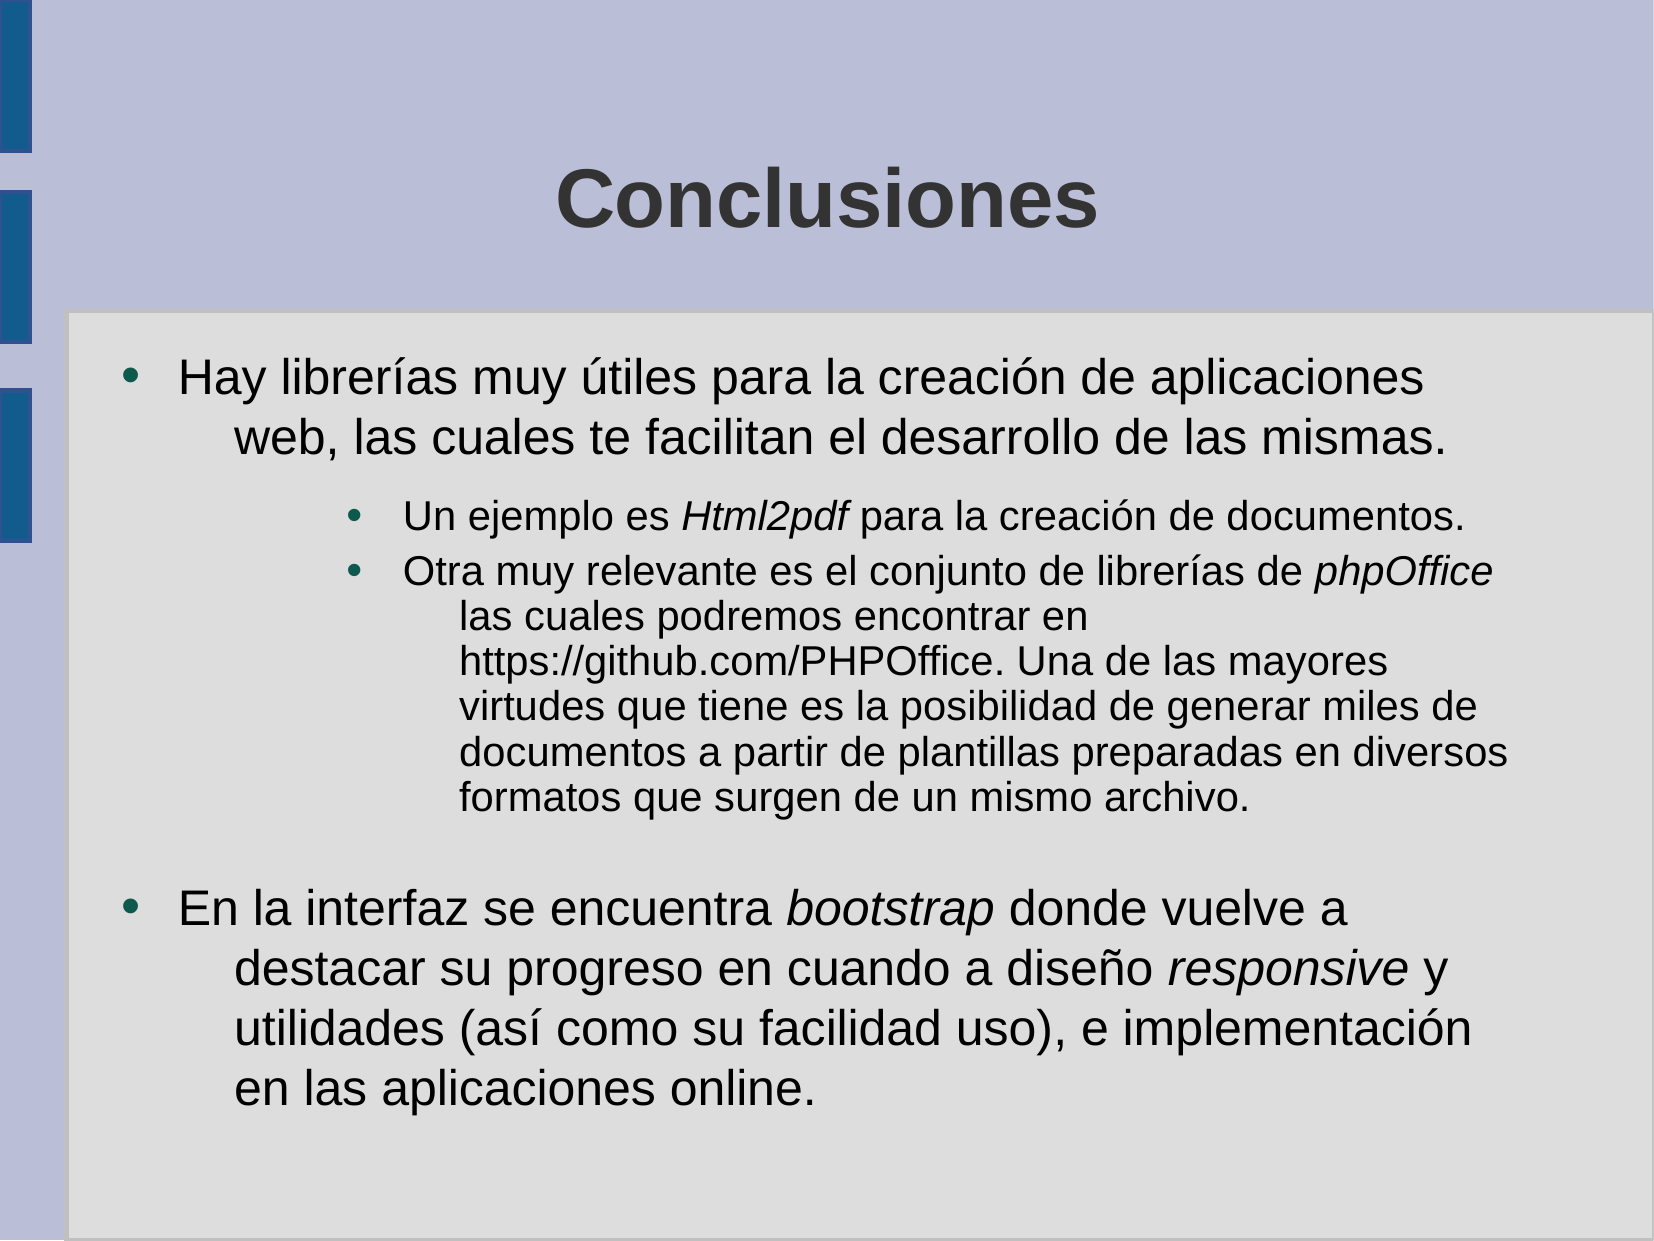

# Conclusiones
Hay librerías muy útiles para la creación de aplicaciones web, las cuales te facilitan el desarrollo de las mismas.
Un ejemplo es Html2pdf para la creación de documentos.
Otra muy relevante es el conjunto de librerías de phpOffice las cuales podremos encontrar en https://github.com/PHPOffice. Una de las mayores virtudes que tiene es la posibilidad de generar miles de documentos a partir de plantillas preparadas en diversos formatos que surgen de un mismo archivo.
En la interfaz se encuentra bootstrap donde vuelve a destacar su progreso en cuando a diseño responsive y utilidades (así como su facilidad uso), e implementación en las aplicaciones online.